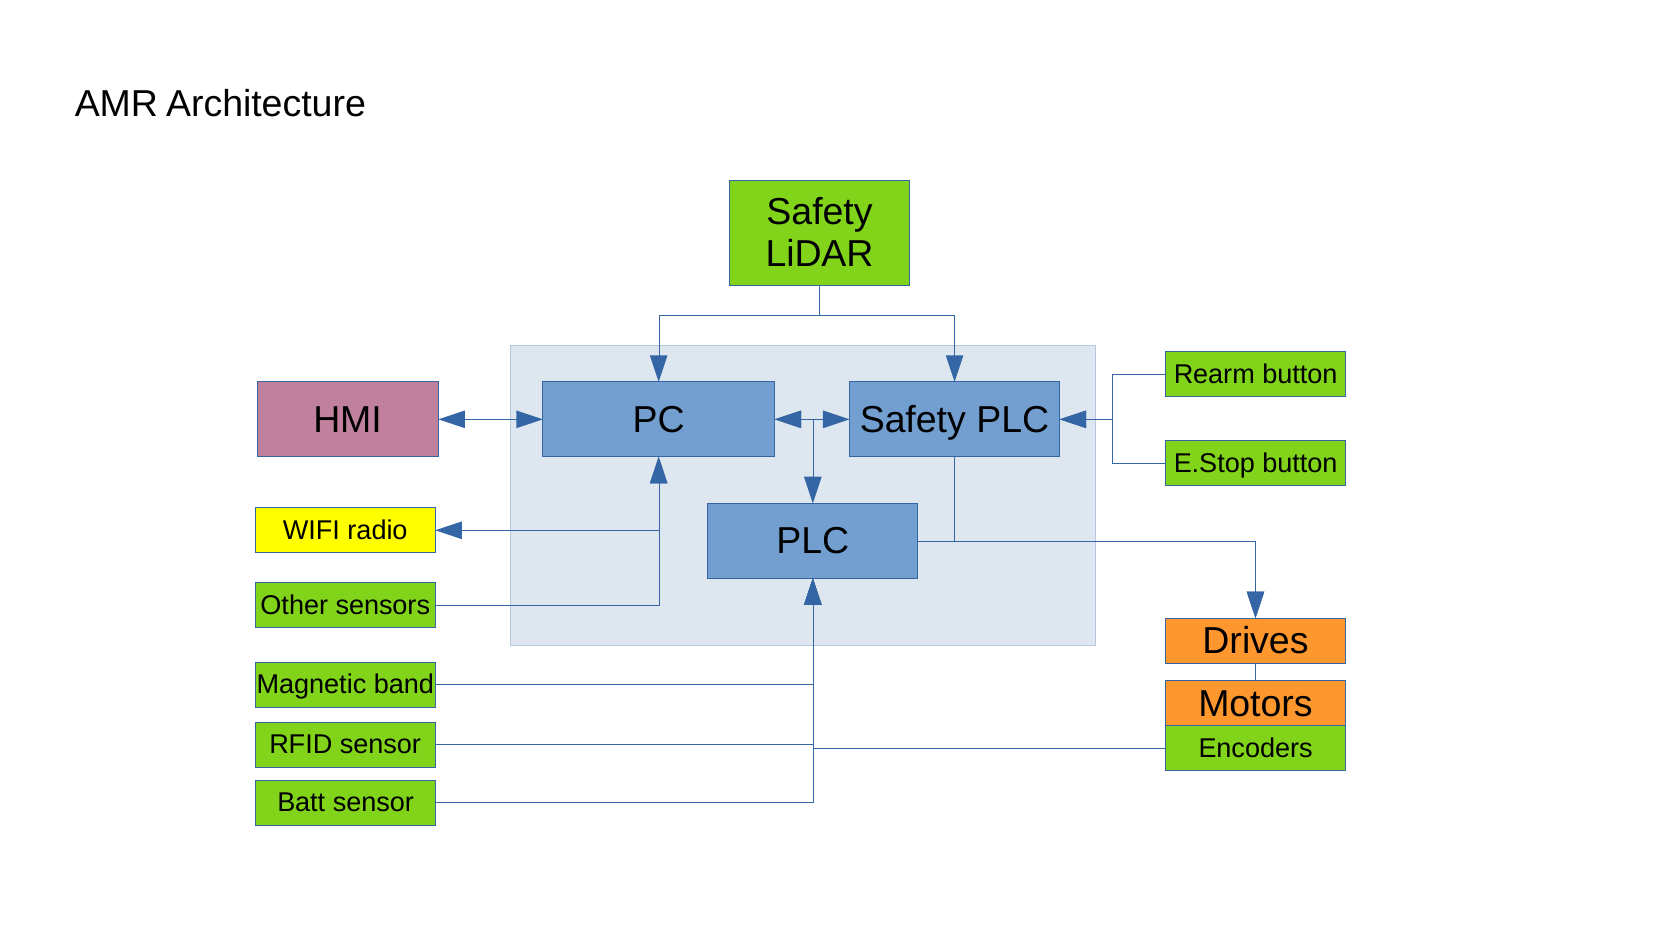

AMR Architecture
Safety
LiDAR
Rearm button
HMI
PC
Safety PLC
E.Stop button
PLC
WIFI radio
Other sensors
Drives
Magnetic band
Motors
RFID sensor
Encoders
Batt sensor